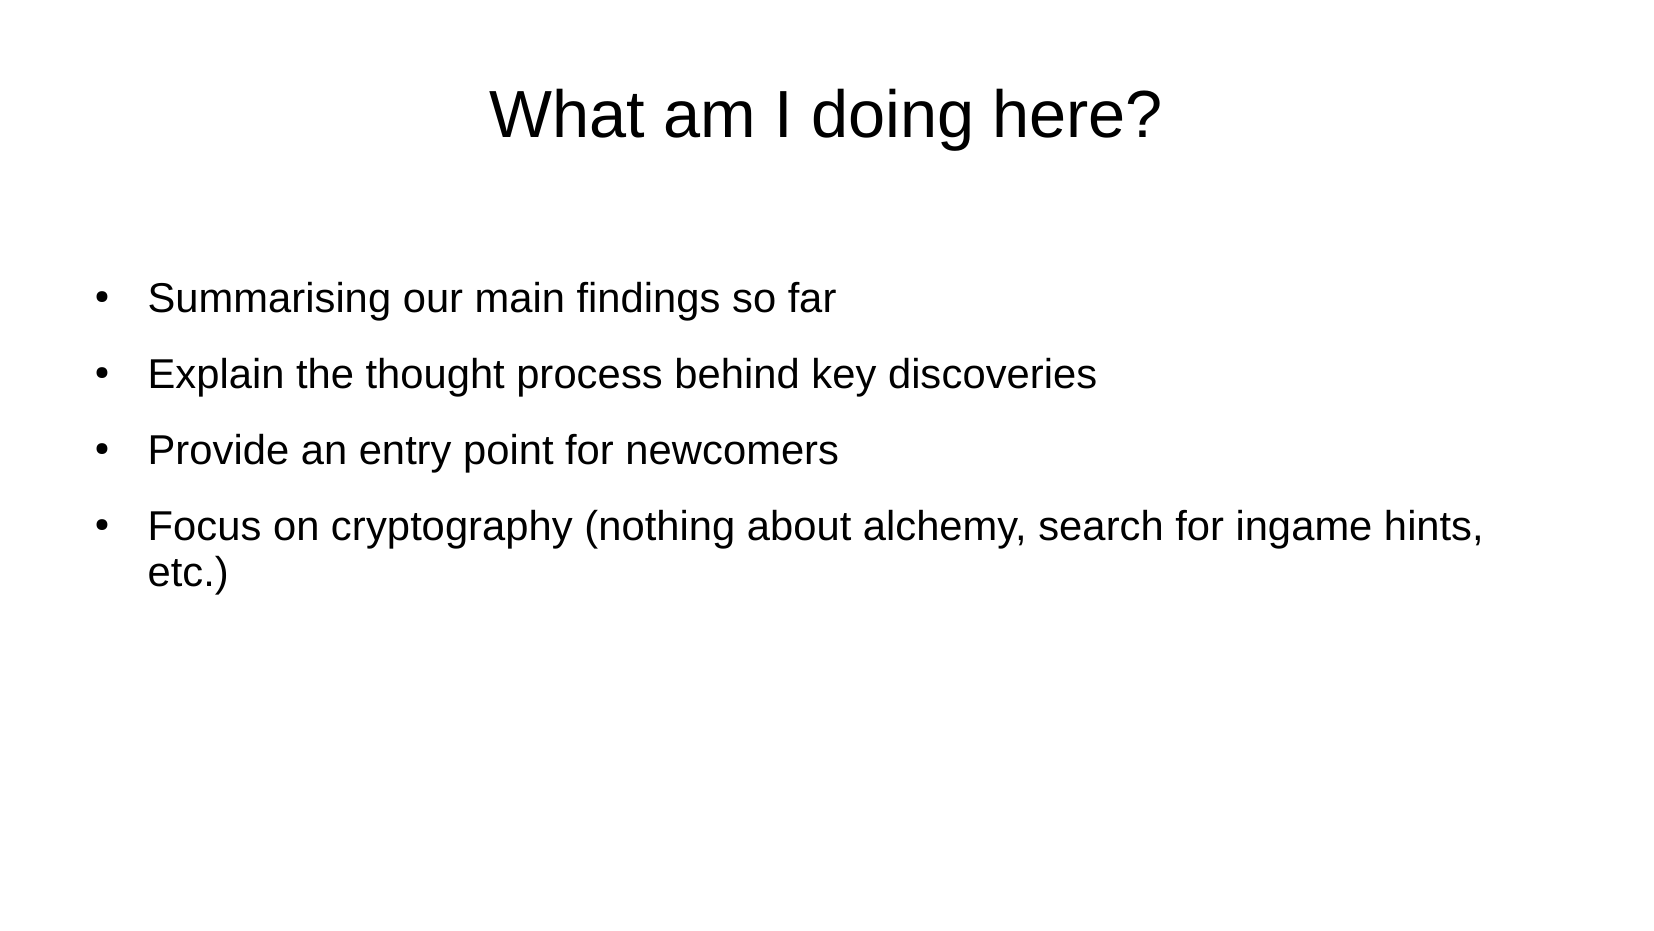

# What am I doing here?
Summarising our main findings so far
Explain the thought process behind key discoveries
Provide an entry point for newcomers
Focus on cryptography (nothing about alchemy, search for ingame hints, etc.)